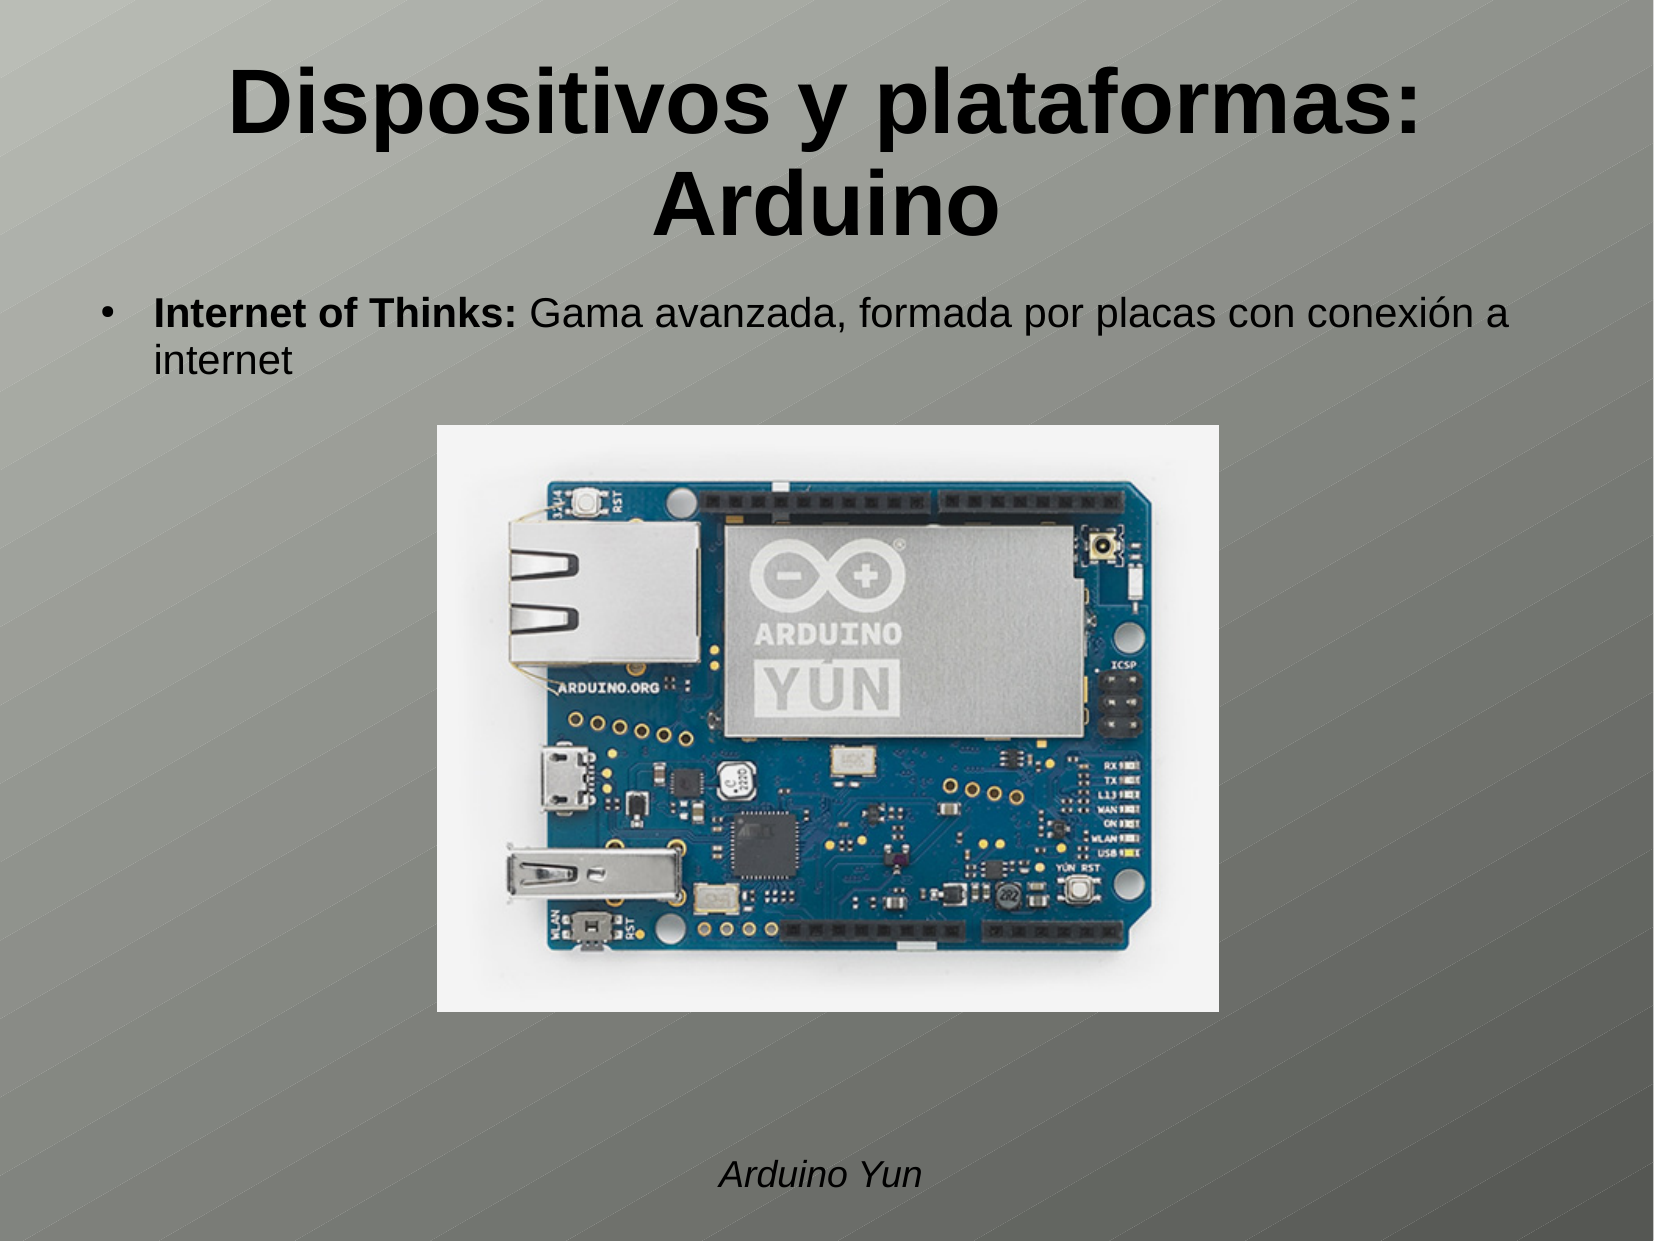

# Dispositivos y plataformas: Arduino
Internet of Thinks: Gama avanzada, formada por placas con conexión a internet
Arduino Yun